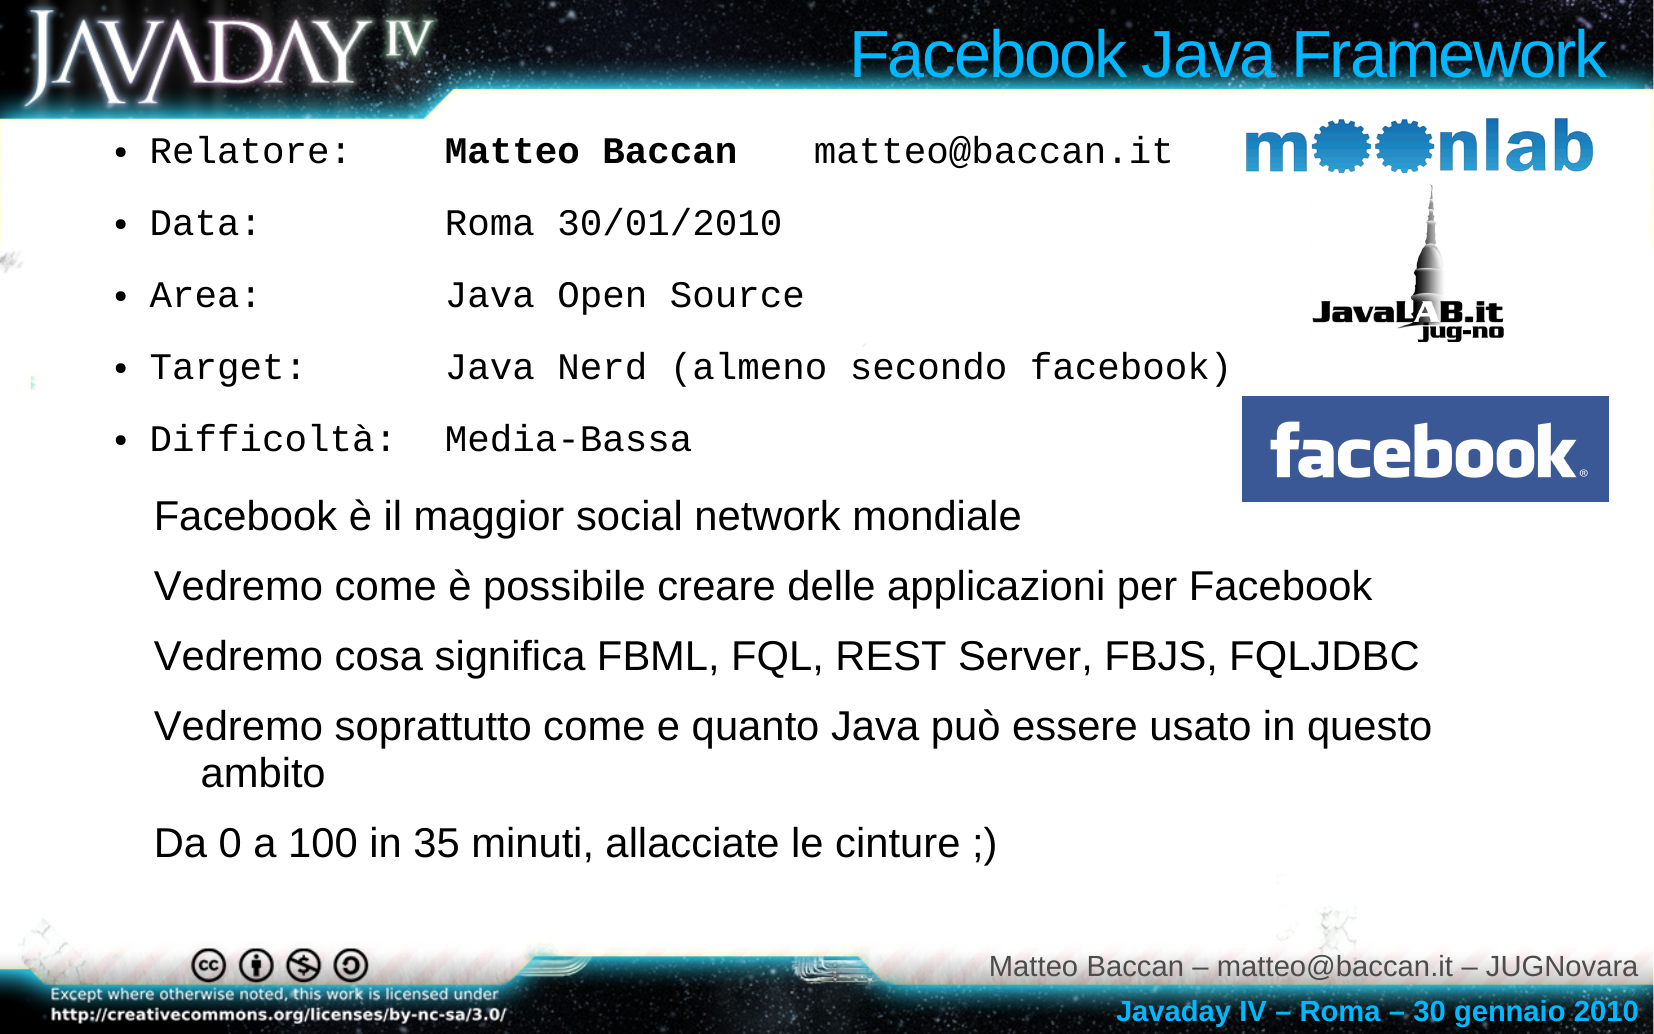

# Facebook Java Framework
Relatore: 	Matteo Baccan		matteo@baccan.it
Data:			Roma 30/01/2010
Area:			Java Open Source
Target:		Java Nerd (almeno secondo facebook)
Difficoltà:	Media-Bassa
Facebook è il maggior social network mondiale
Vedremo come è possibile creare delle applicazioni per Facebook
Vedremo cosa significa FBML, FQL, REST Server, FBJS, FQLJDBC
Vedremo soprattutto come e quanto Java può essere usato in questo ambito
Da 0 a 100 in 35 minuti, allacciate le cinture ;)